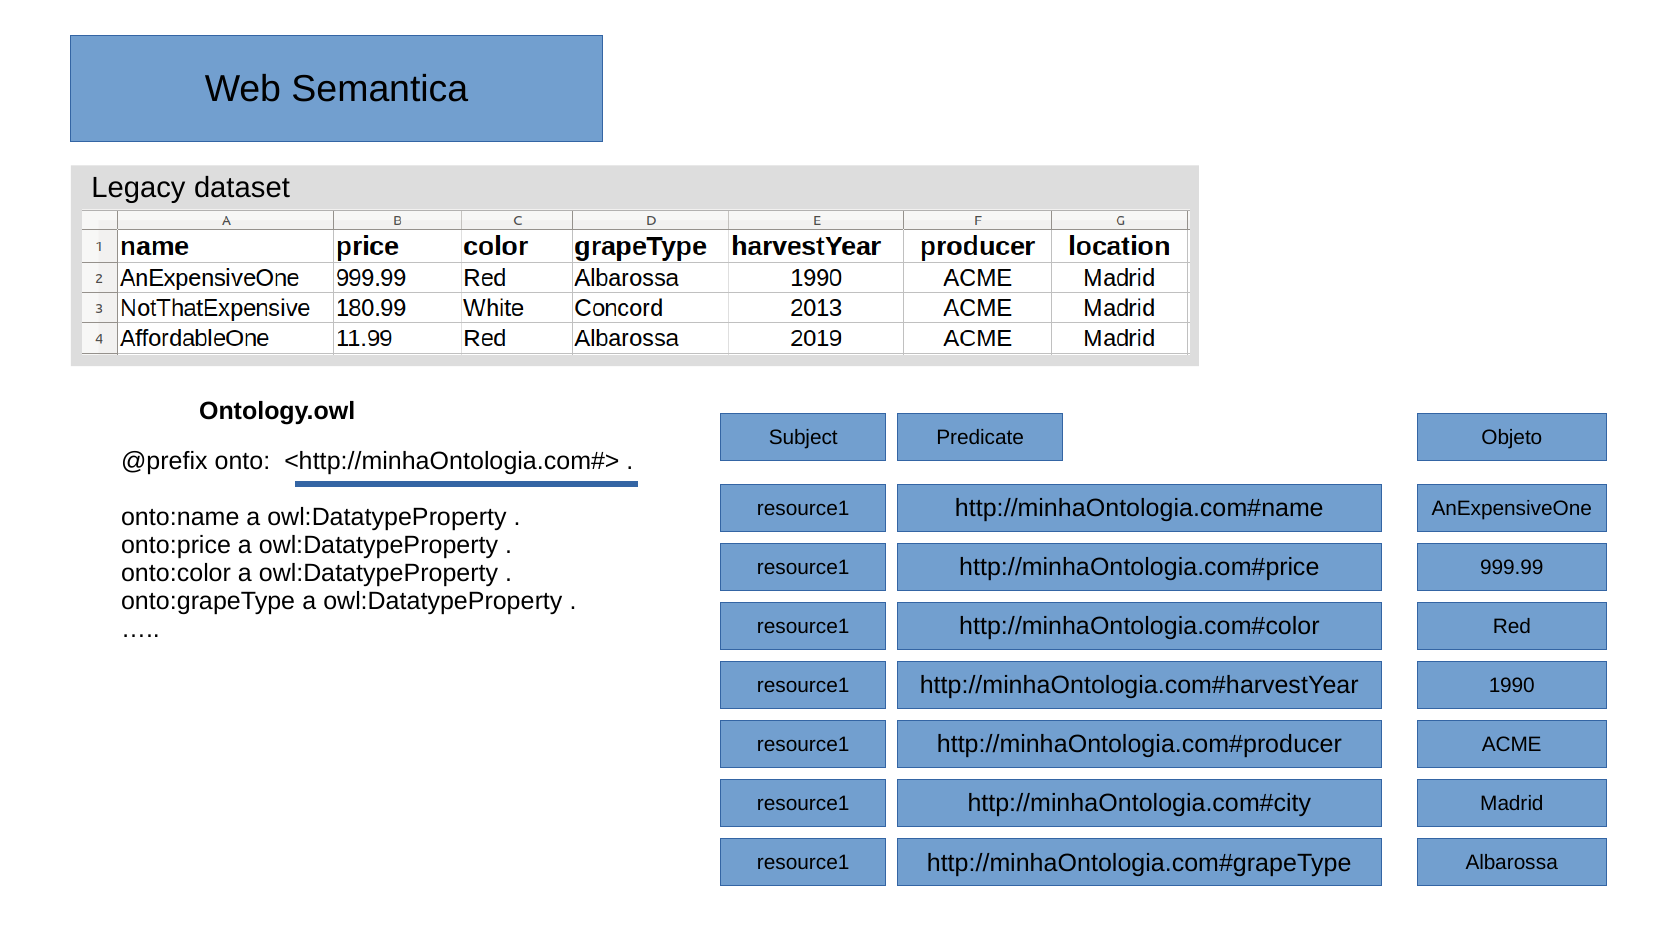

Web Semantica
Legacy dataset
Ontology.owl
Subject
Predicate
Objeto
@prefix onto: <http://minhaOntologia.com#> .
onto:name a owl:DatatypeProperty .
onto:price a owl:DatatypeProperty .
onto:color a owl:DatatypeProperty .
onto:grapeType a owl:DatatypeProperty .
…..
resource1
http://minhaOntologia.com#name
AnExpensiveOne
resource1
http://minhaOntologia.com#price
999.99
resource1
http://minhaOntologia.com#color
Red
resource1
http://minhaOntologia.com#harvestYear
1990
resource1
http://minhaOntologia.com#producer
ACME
resource1
http://minhaOntologia.com#city
Madrid
resource1
http://minhaOntologia.com#grapeType
Albarossa